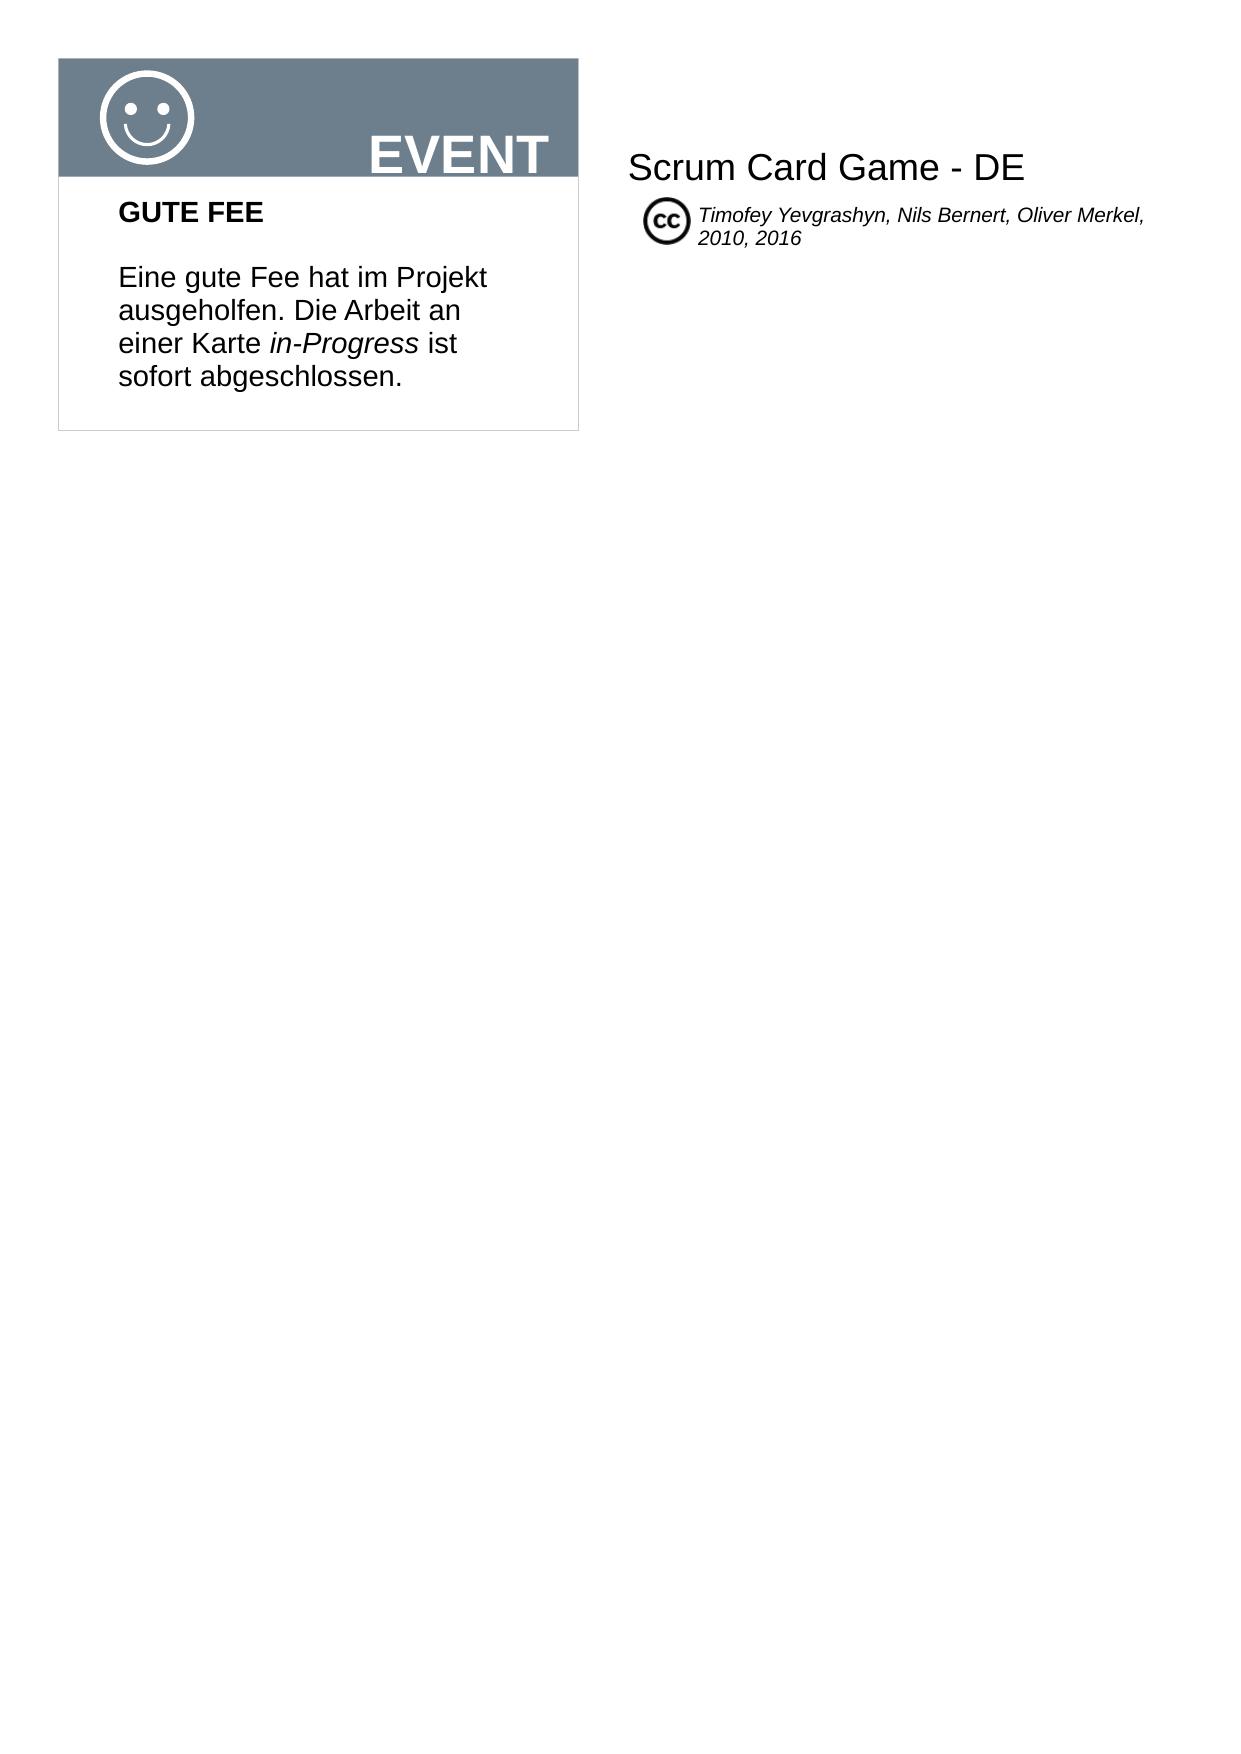

EVENT
Scrum Card Game - DE
GUTE FEE
Eine gute Fee hat im Projekt ausgeholfen. Die Arbeit an einer Karte in-Progress ist sofort abgeschlossen.
Timofey Yevgrashyn, Nils Bernert, Oliver Merkel, 2010, 2016